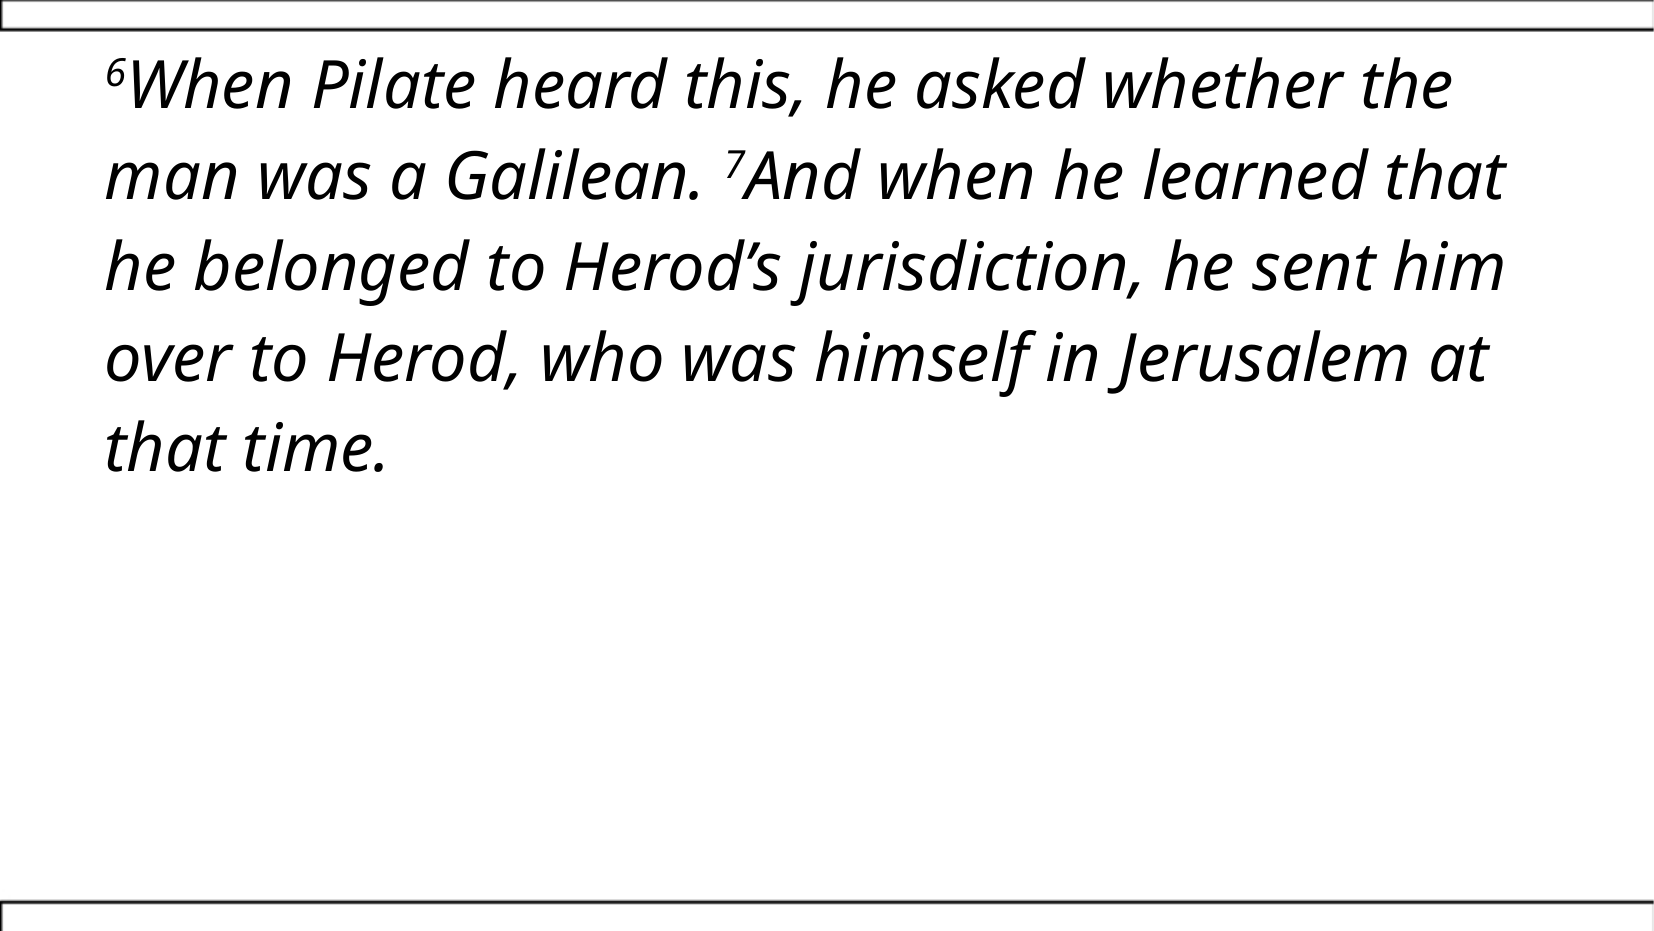

6When Pilate heard this, he asked whether the man was a Galilean. 7And when he learned that he belonged to Herod’s jurisdiction, he sent him over to Herod, who was himself in Jerusalem at that time.